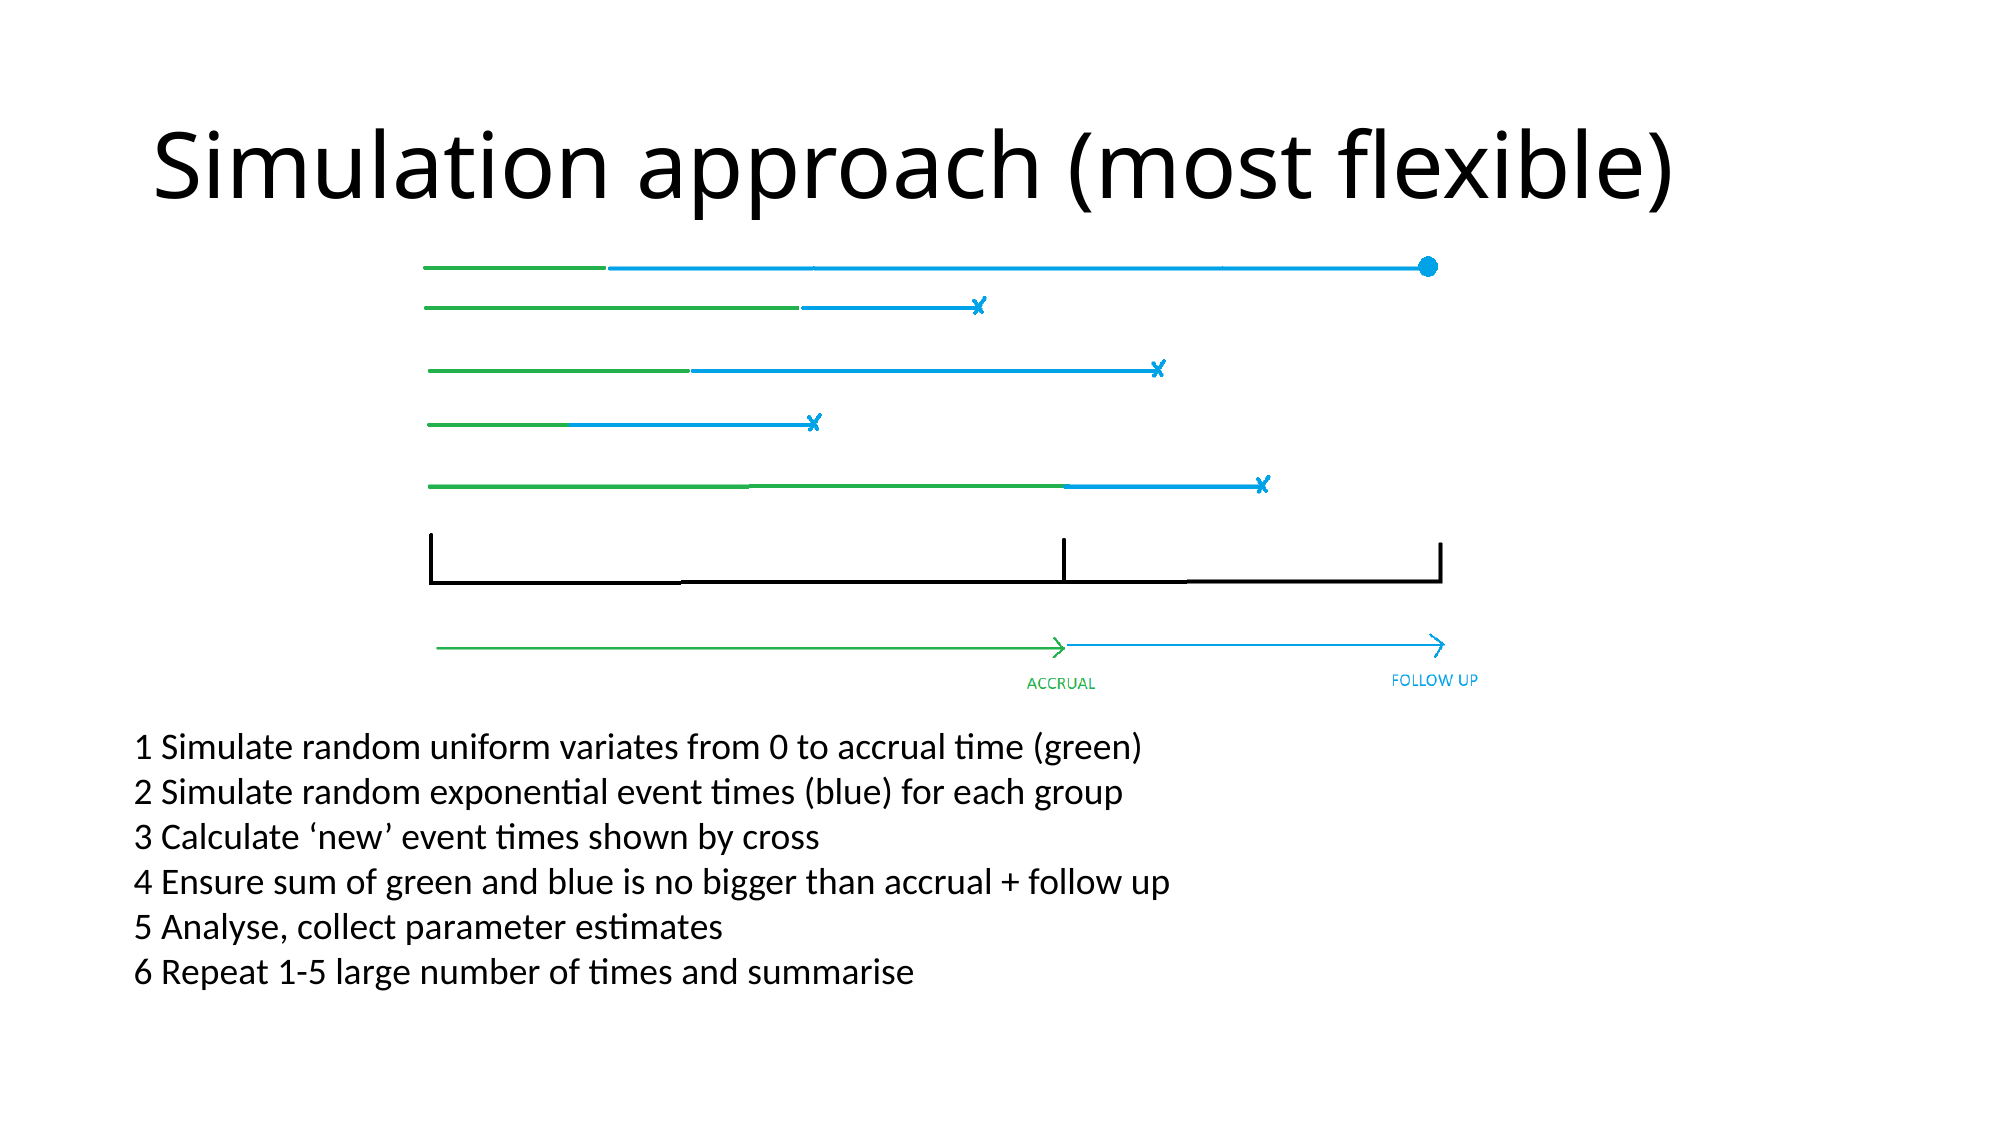

# Simulation approach (most flexible)
1 Simulate random uniform variates from 0 to accrual time (green)
2 Simulate random exponential event times (blue) for each group
3 Calculate ‘new’ event times shown by cross
4 Ensure sum of green and blue is no bigger than accrual + follow up
5 Analyse, collect parameter estimates
6 Repeat 1-5 large number of times and summarise